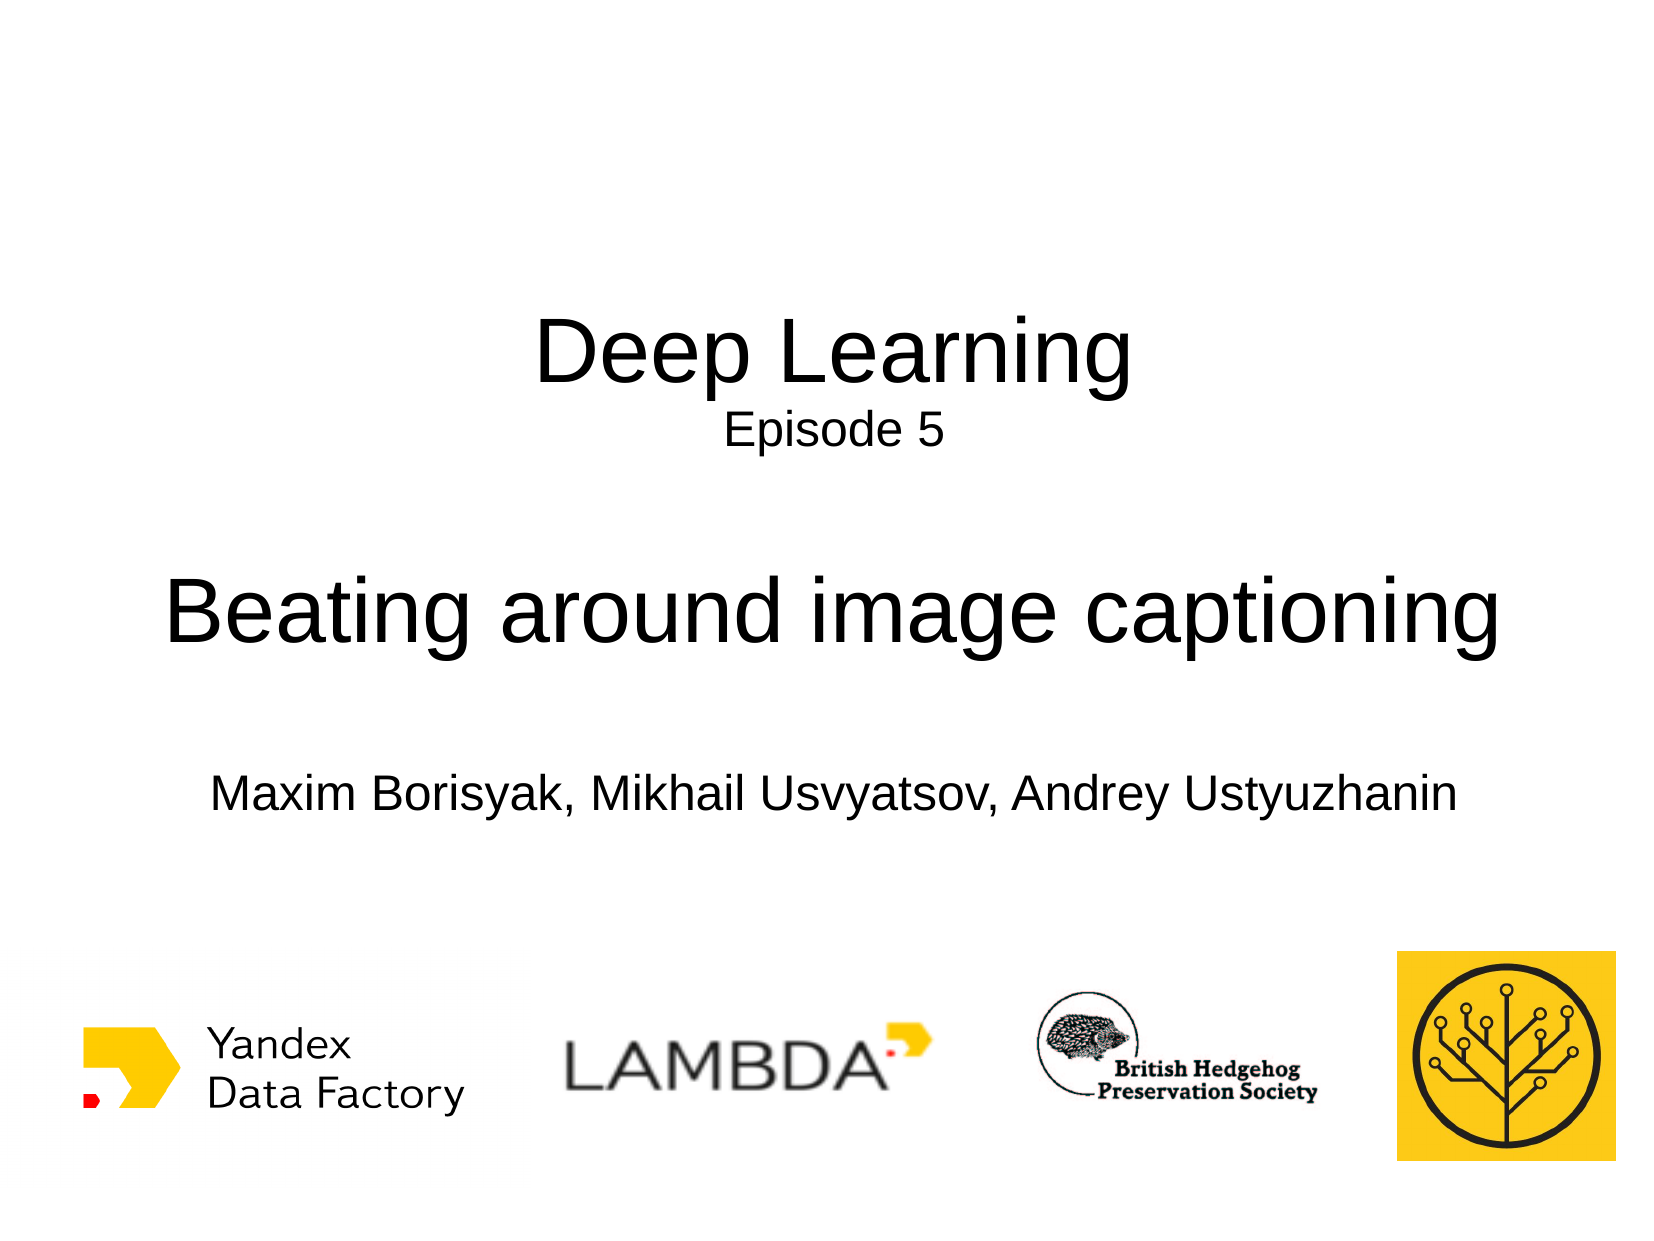

# Deep Learning Episode 5 Beating around image captioning Maxim Borisyak, Mikhail Usvyatsov, Andrey Ustyuzhanin
1